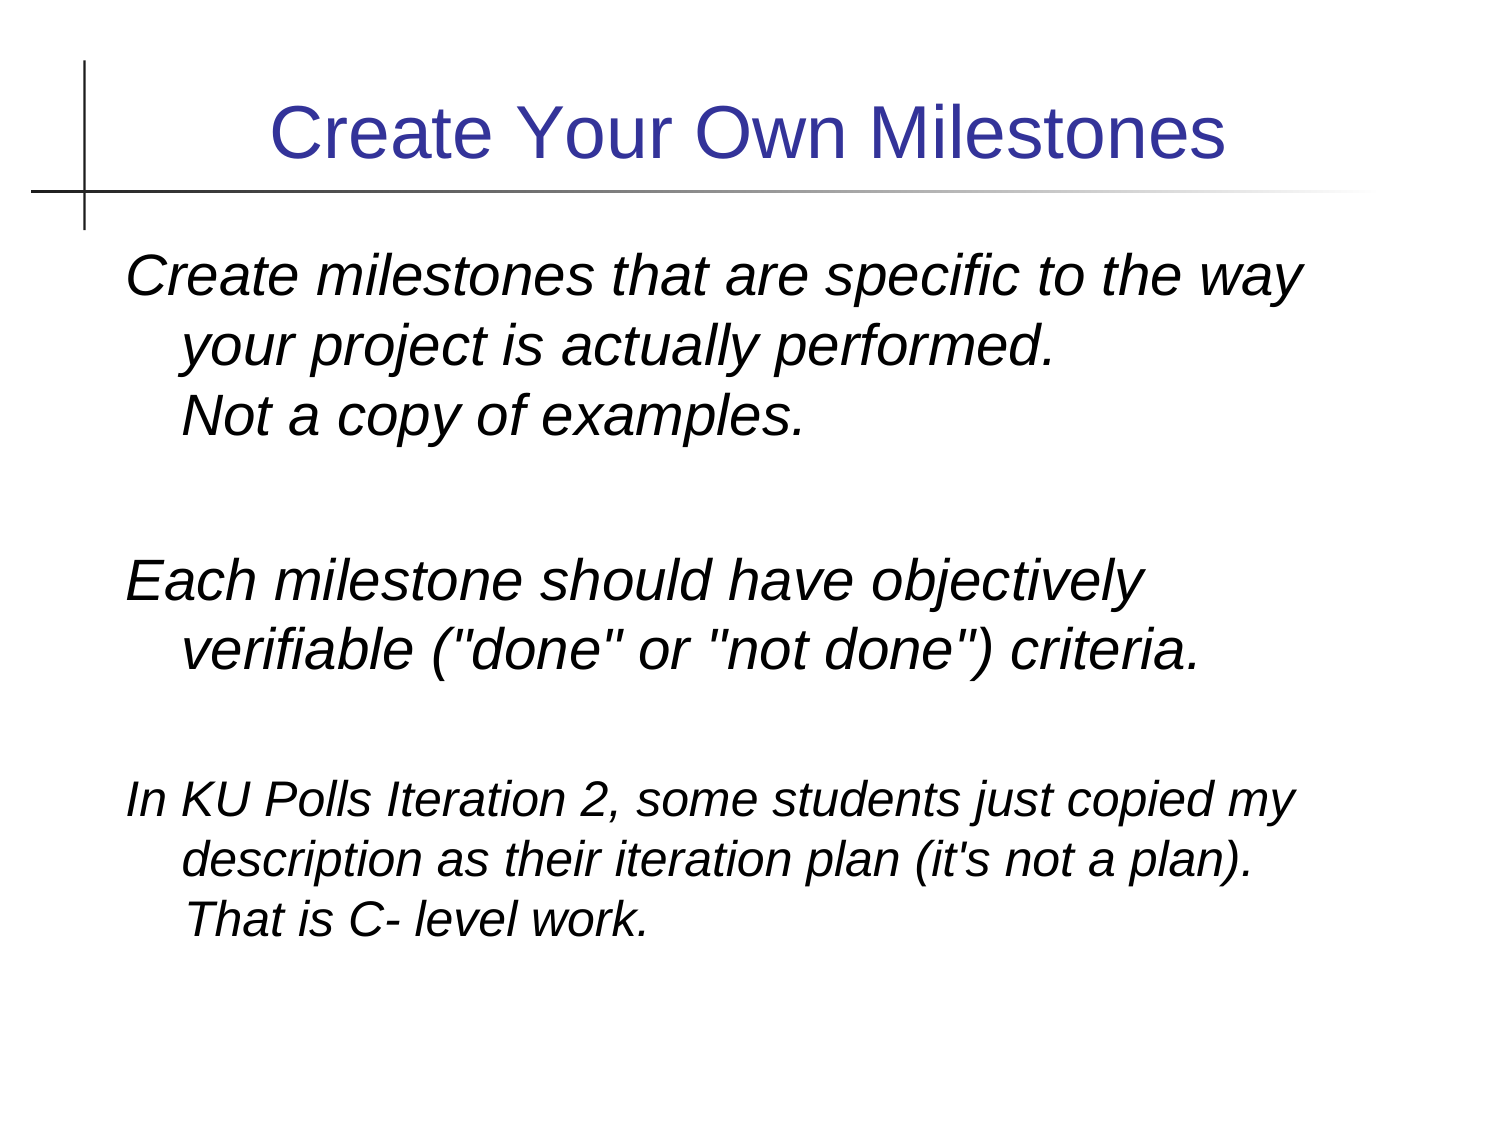

# Create Your Own Milestones
Create milestones that are specific to the way your project is actually performed.
Not a copy of examples.
Each milestone should have objectively verifiable ("done" or "not done") criteria.
In KU Polls Iteration 2, some students just copied my description as their iteration plan (it's not a plan).
	That is C- level work.